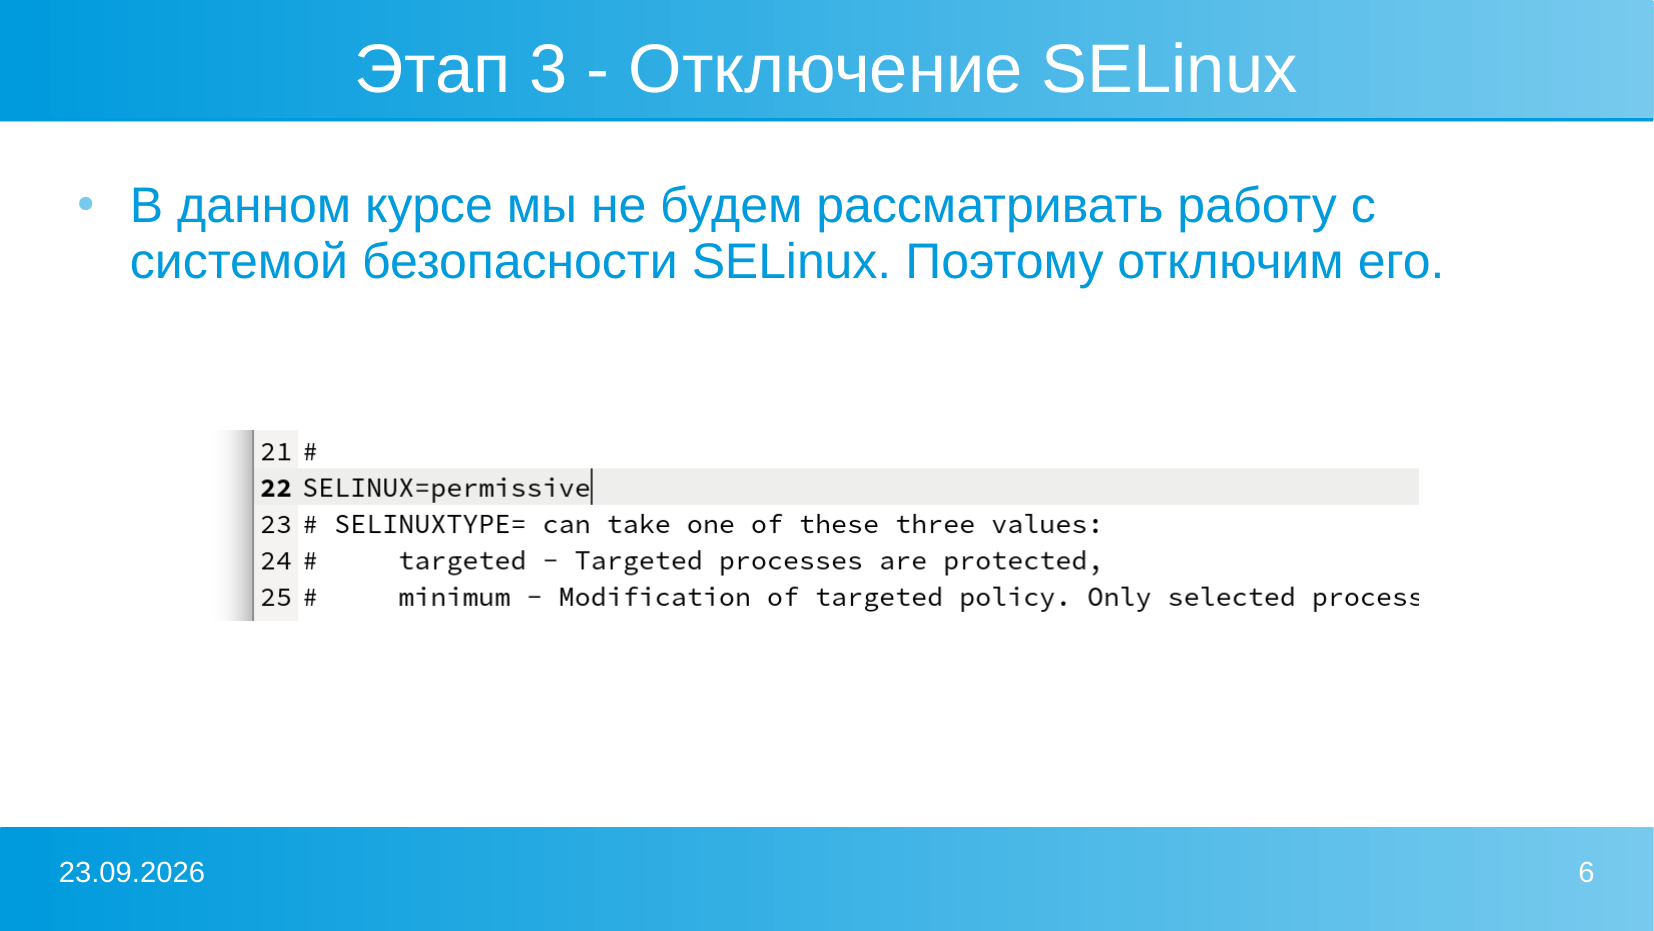

# Этап 3 - Отключение SELinux
В данном курсе мы не будем рассматривать работу с системой безопасности SELinux. Поэтому отключим его.
6